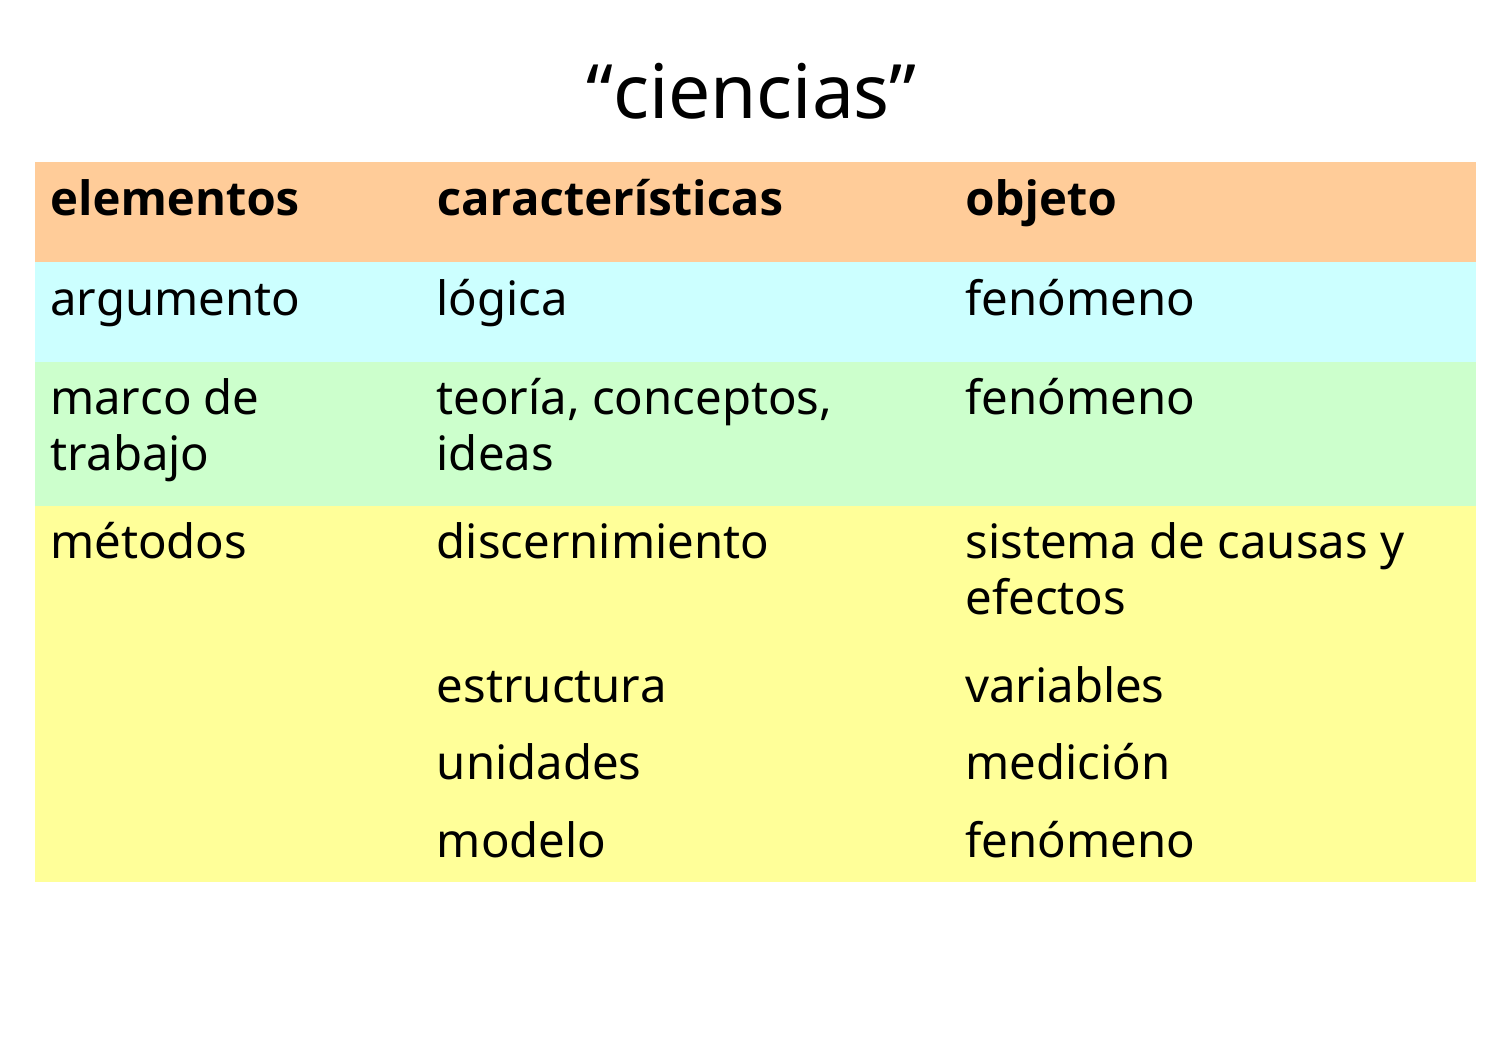

“ciencias”
| elementos | características | objeto |
| --- | --- | --- |
| argumento | lógica | fenómeno |
| marco de trabajo | teoría, conceptos, ideas | fenómeno |
| métodos | discernimiento | sistema de causas y efectos |
| | estructura | variables |
| | unidades | medición |
| | modelo | fenómeno |